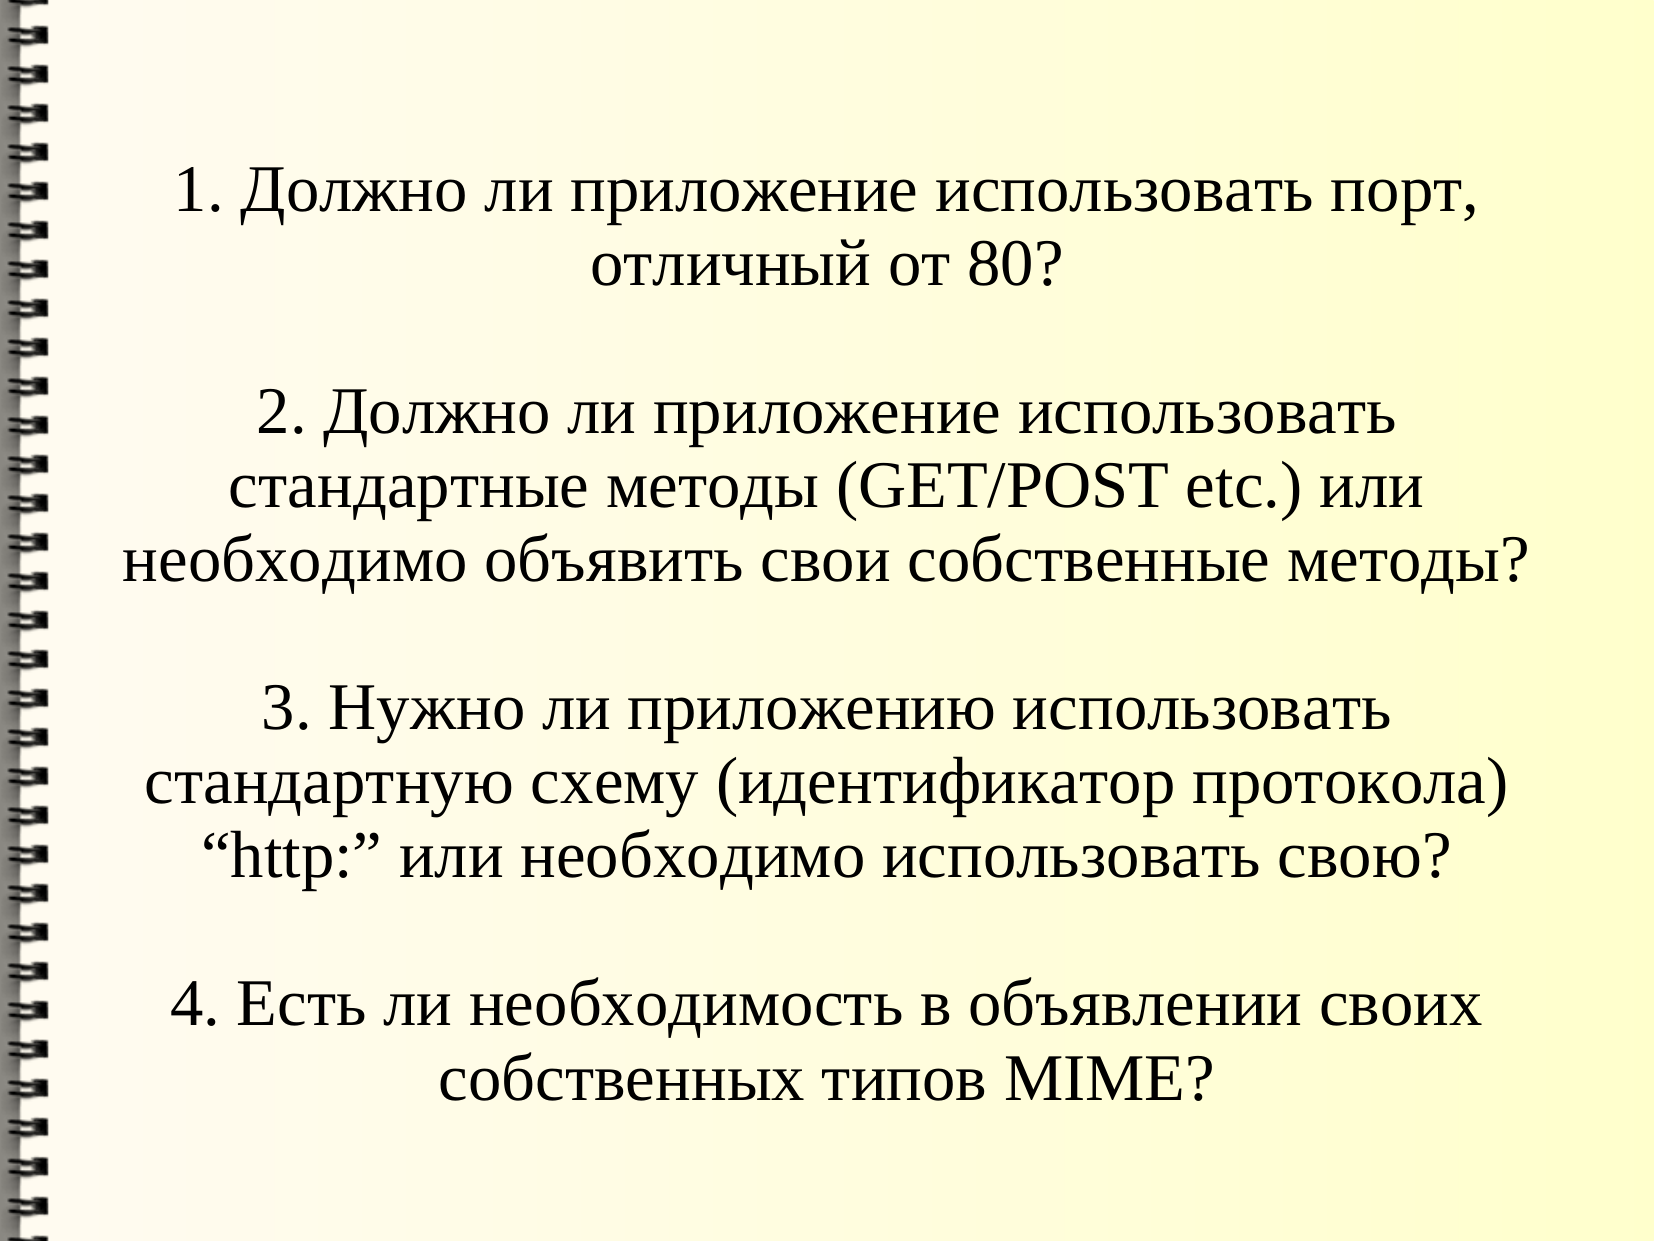

# 1. Должно ли приложение использовать порт, отличный от 80?
2. Должно ли приложение использовать стандартные методы (GET/POST etc.) или необходимо объявить свои собственные методы?
3. Нужно ли приложению использовать стандартную схему (идентификатор протокола) “http:” или необходимо использовать свою?
4. Есть ли необходимость в объявлении своих собственных типов MIME?